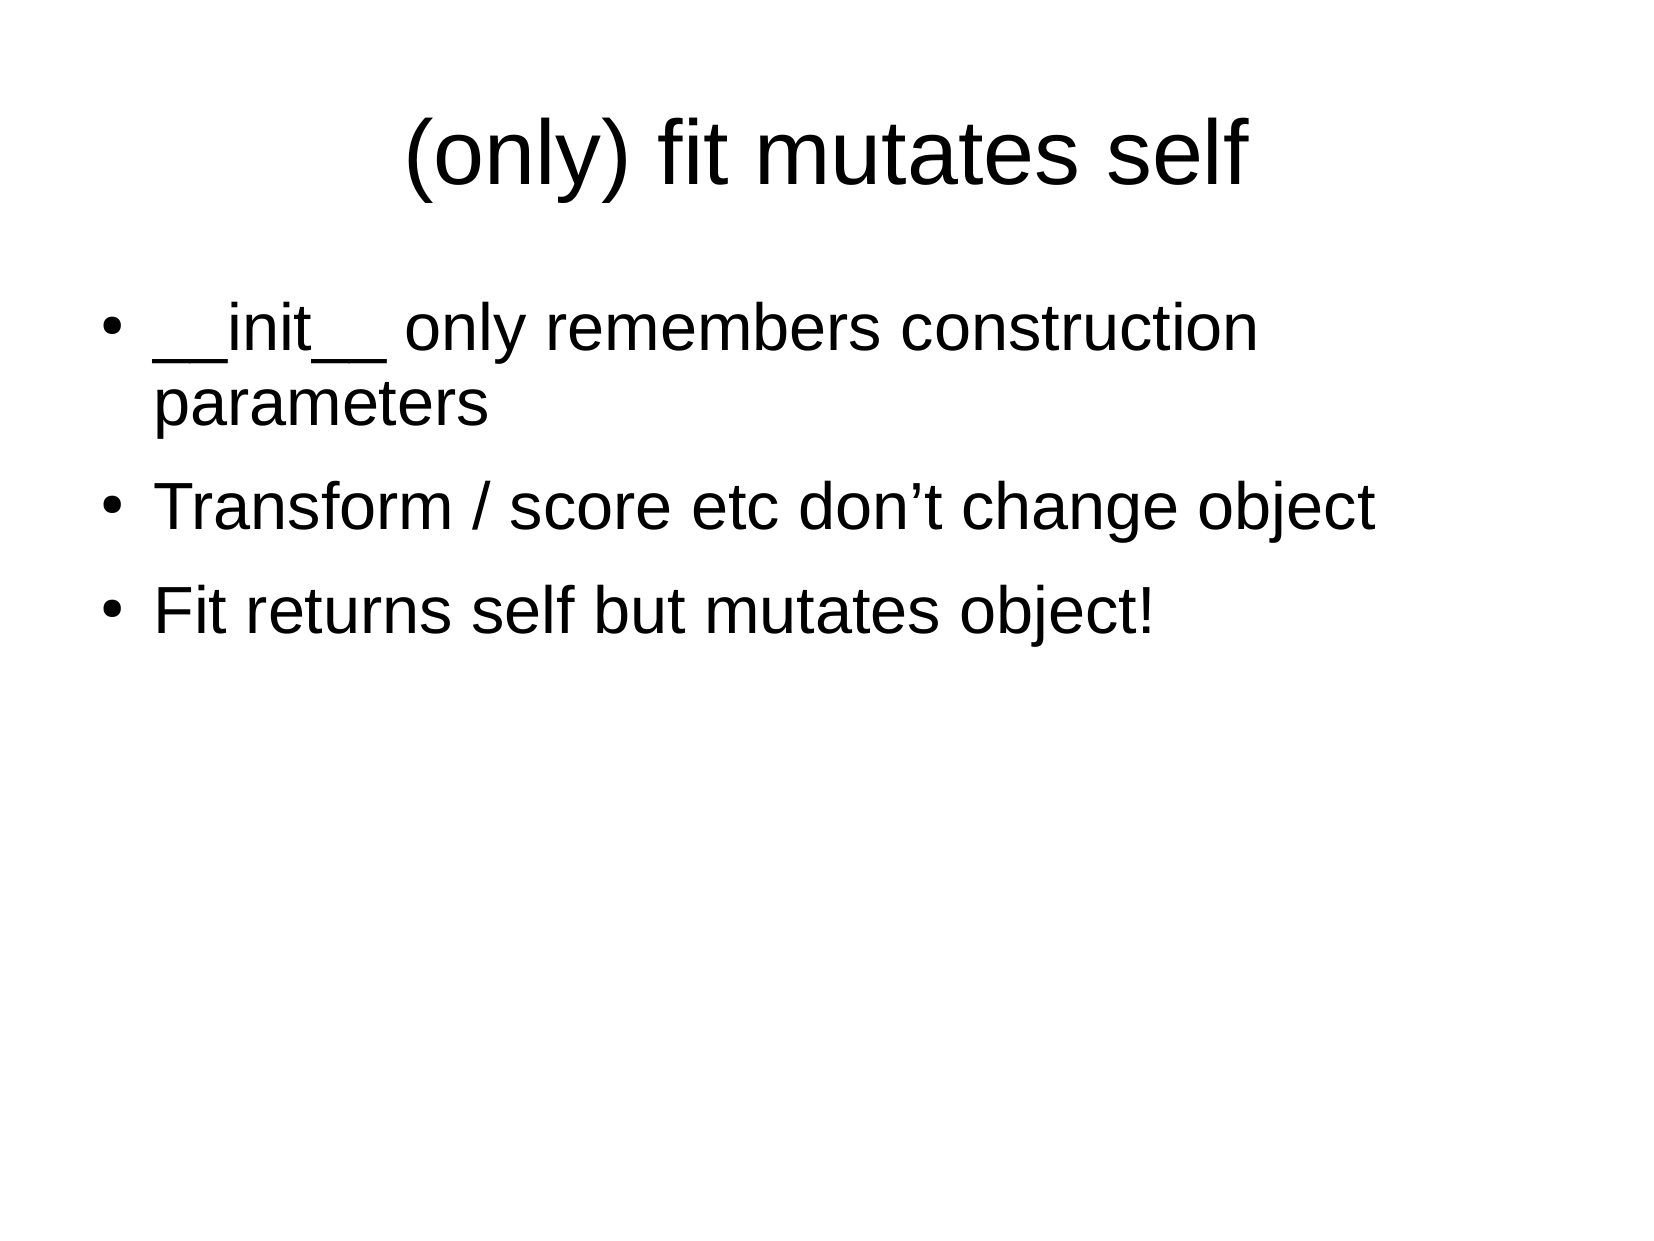

# (only) fit mutates self
__init__ only remembers construction parameters
Transform / score etc don’t change object
Fit returns self but mutates object!